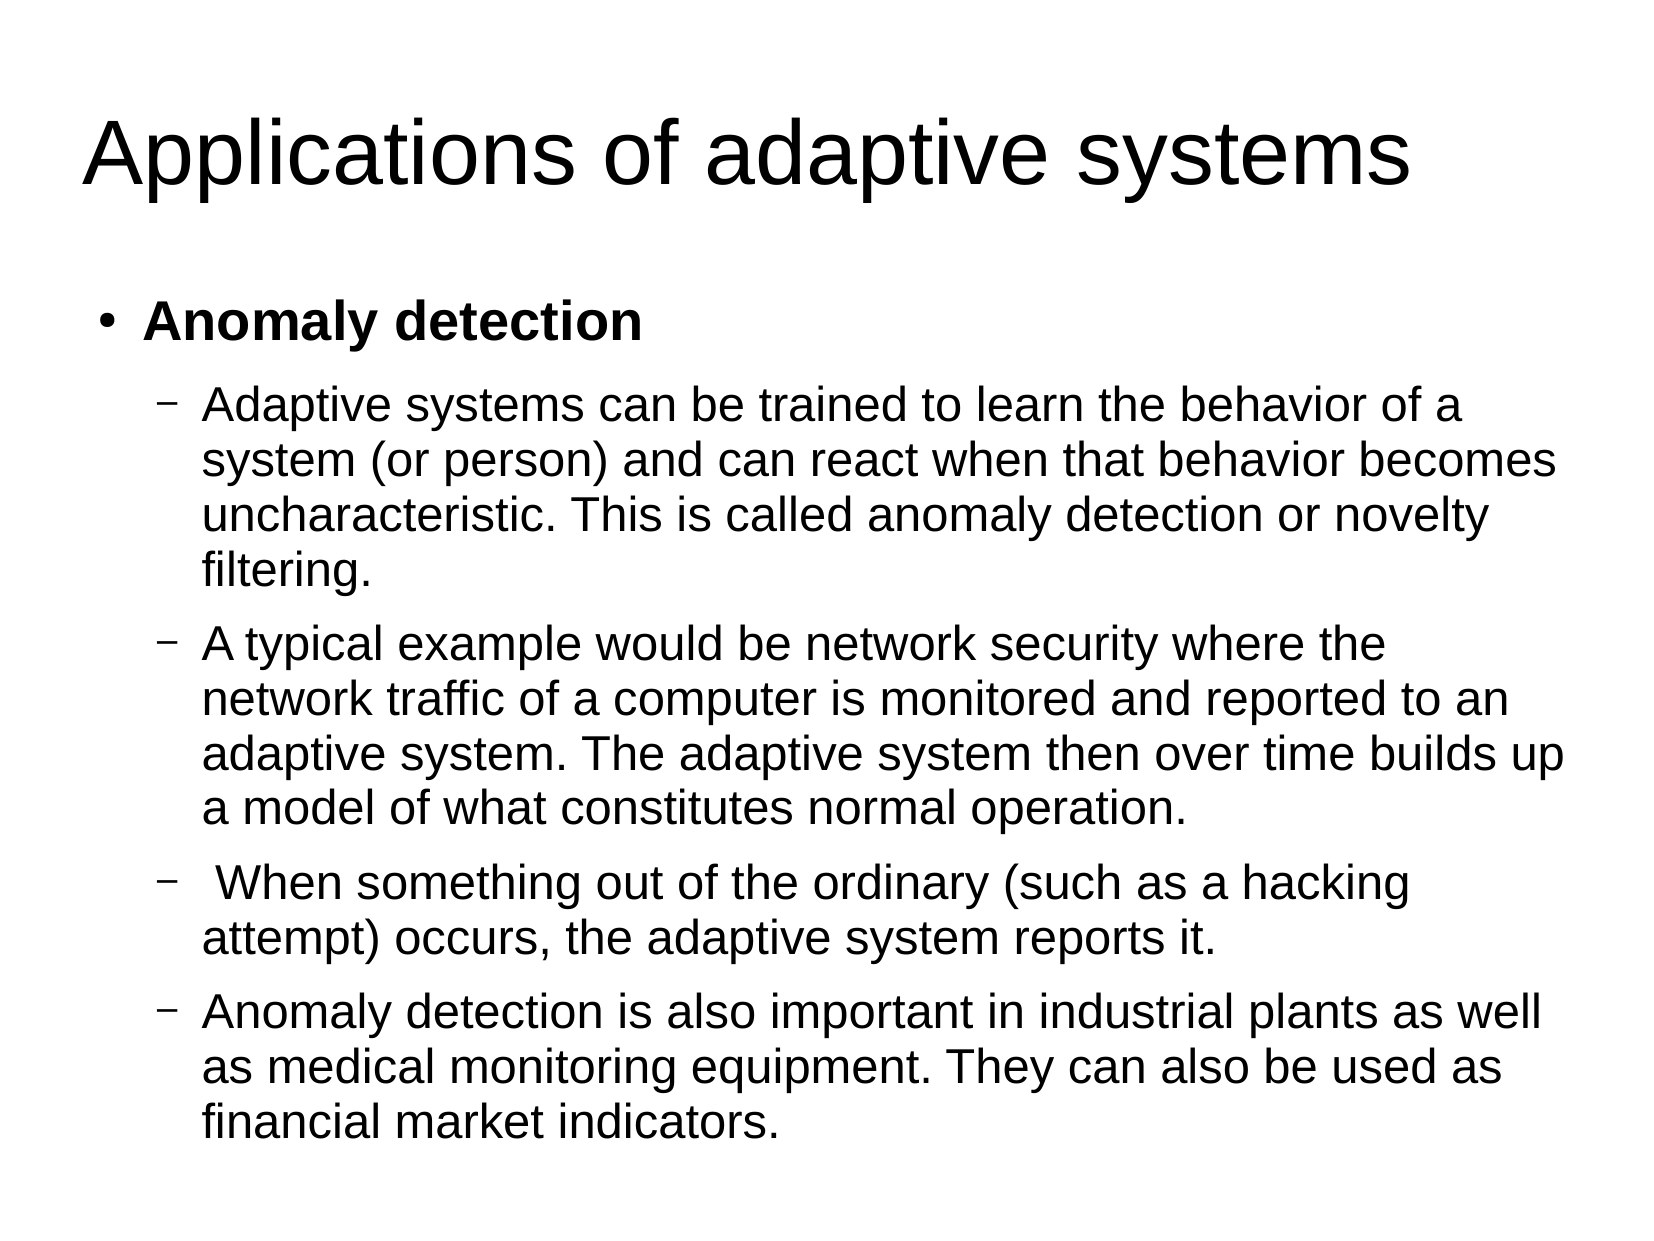

# Applications of adaptive systems
Anomaly detection
Adaptive systems can be trained to learn the behavior of a system (or person) and can react when that behavior becomes uncharacteristic. This is called anomaly detection or novelty filtering.
A typical example would be network security where the network traffic of a computer is monitored and reported to an adaptive system. The adaptive system then over time builds up a model of what constitutes normal operation.
 When something out of the ordinary (such as a hacking attempt) occurs, the adaptive system reports it.
Anomaly detection is also important in industrial plants as well as medical monitoring equipment. They can also be used as financial market indicators.